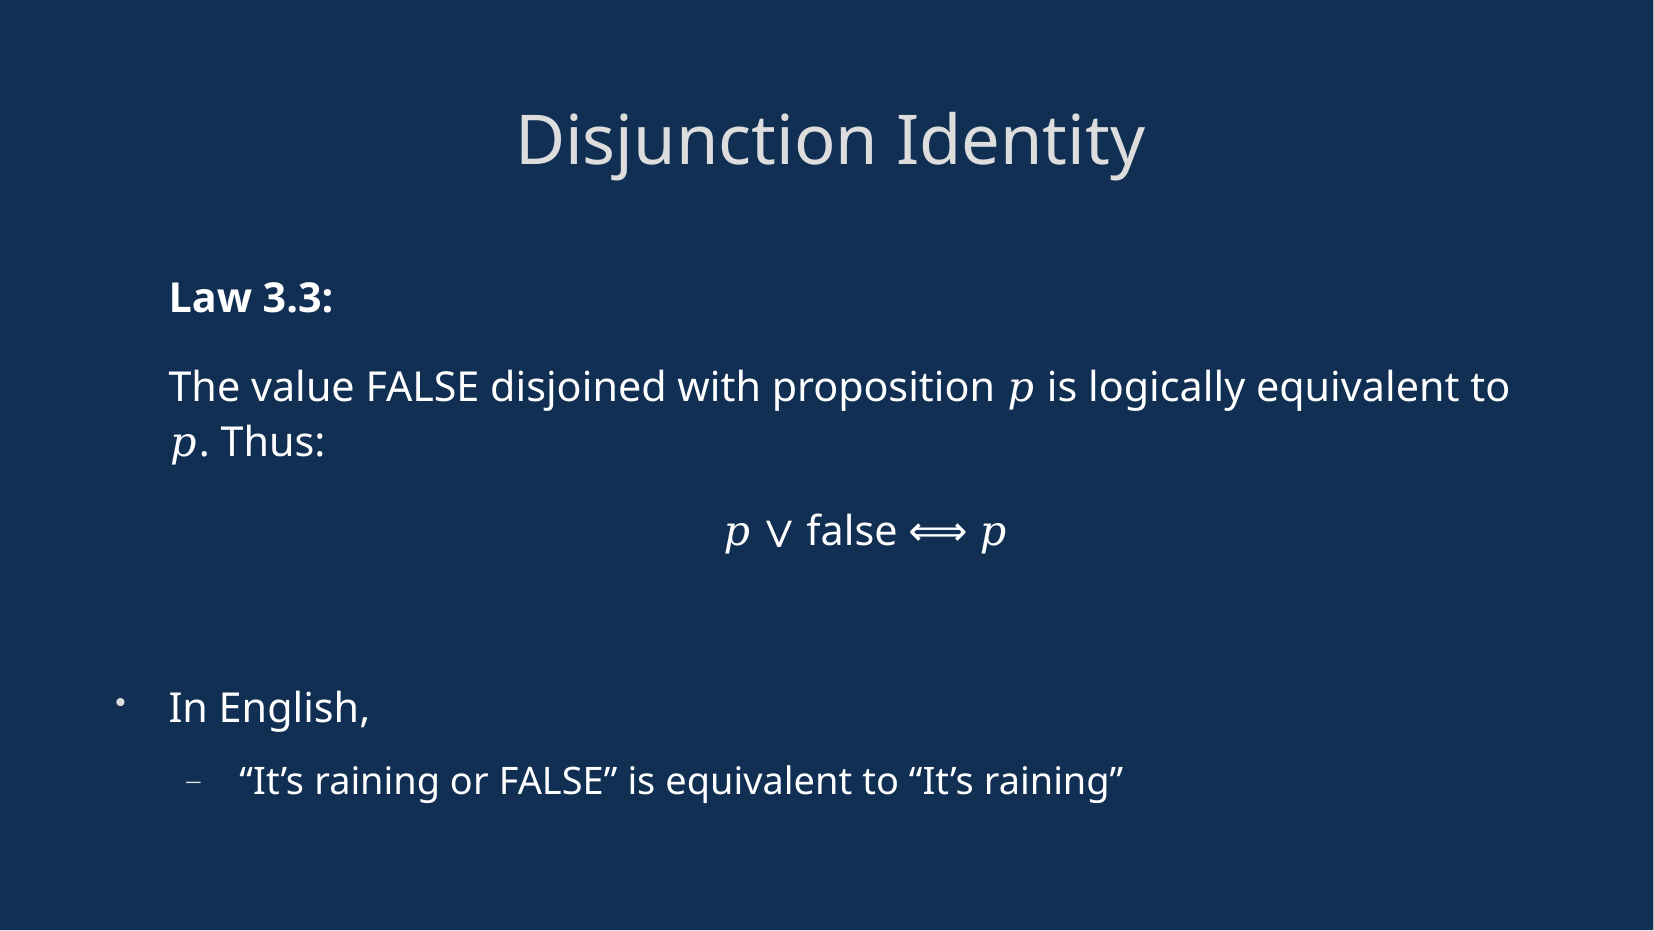

# Disjunction Identity
Law 3.3:
The value FALSE disjoined with proposition 𝑝 is logically equivalent to 𝑝. Thus:
𝑝 ∨ false ⟺ 𝑝
In English,
“It’s raining or FALSE” is equivalent to “It’s raining”